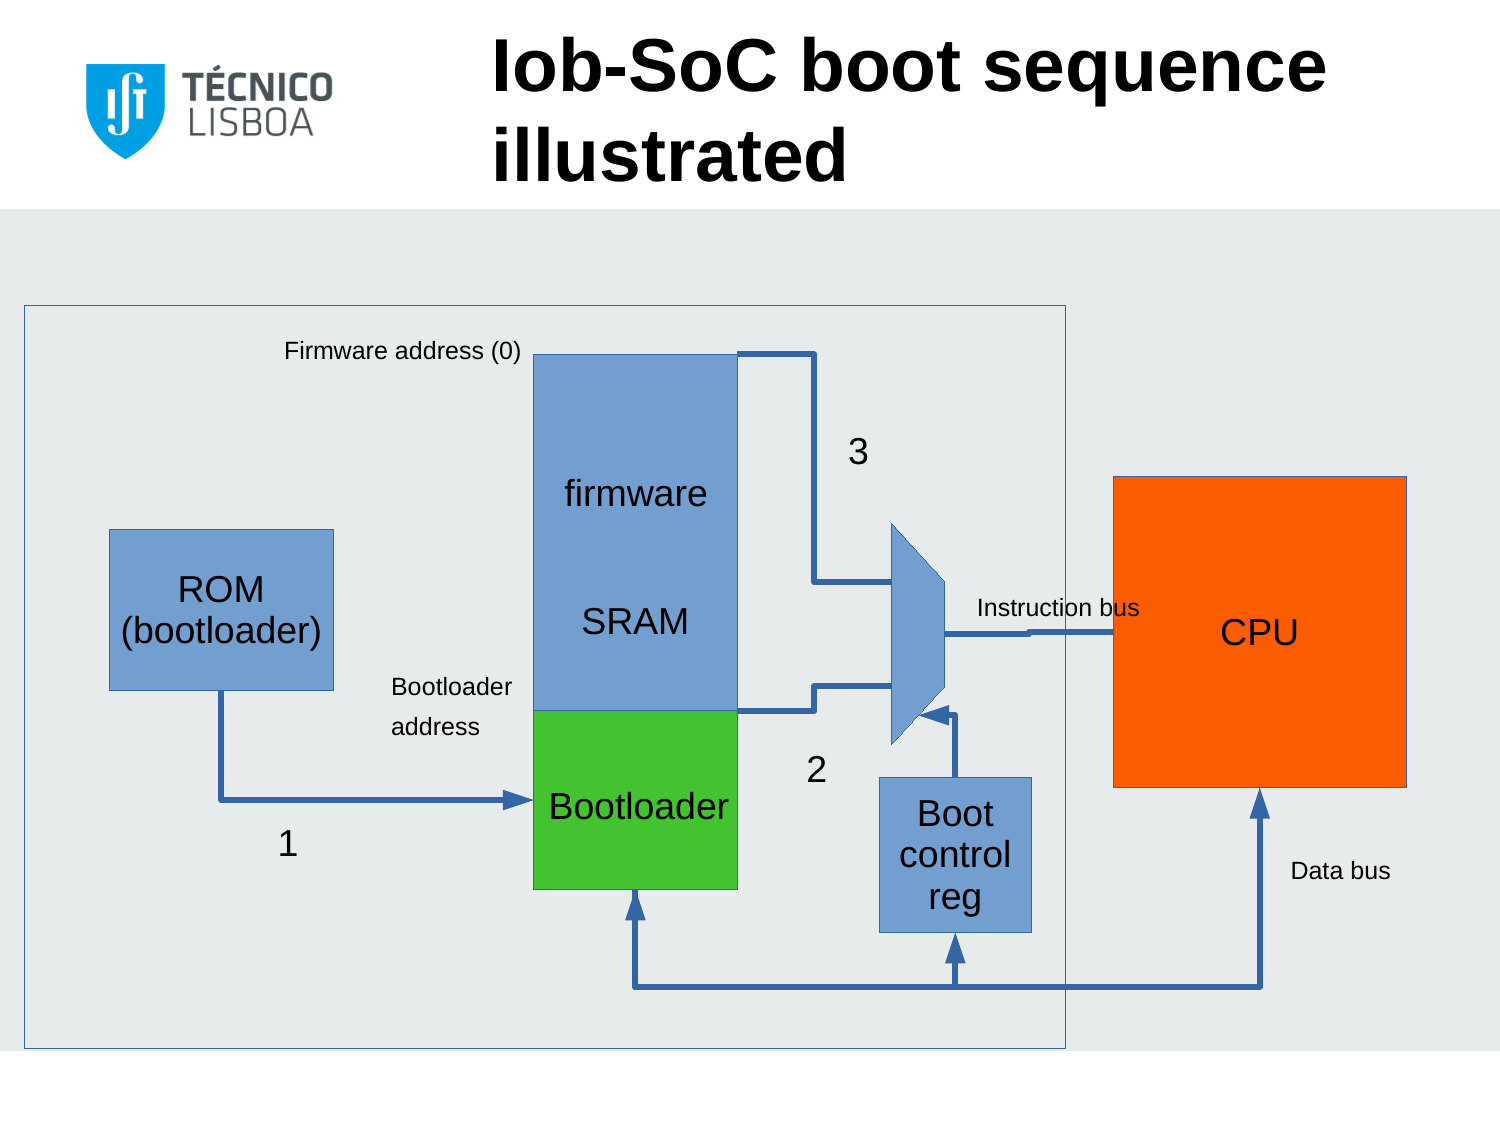

# Iob-SoC boot sequence illustrated
Firmware address (0)
SRAM
3
firmware
CPU
ROM
(bootloader)
Instruction bus
Bootloader address
2
Boot
control
reg
Bootloader
1
Data bus